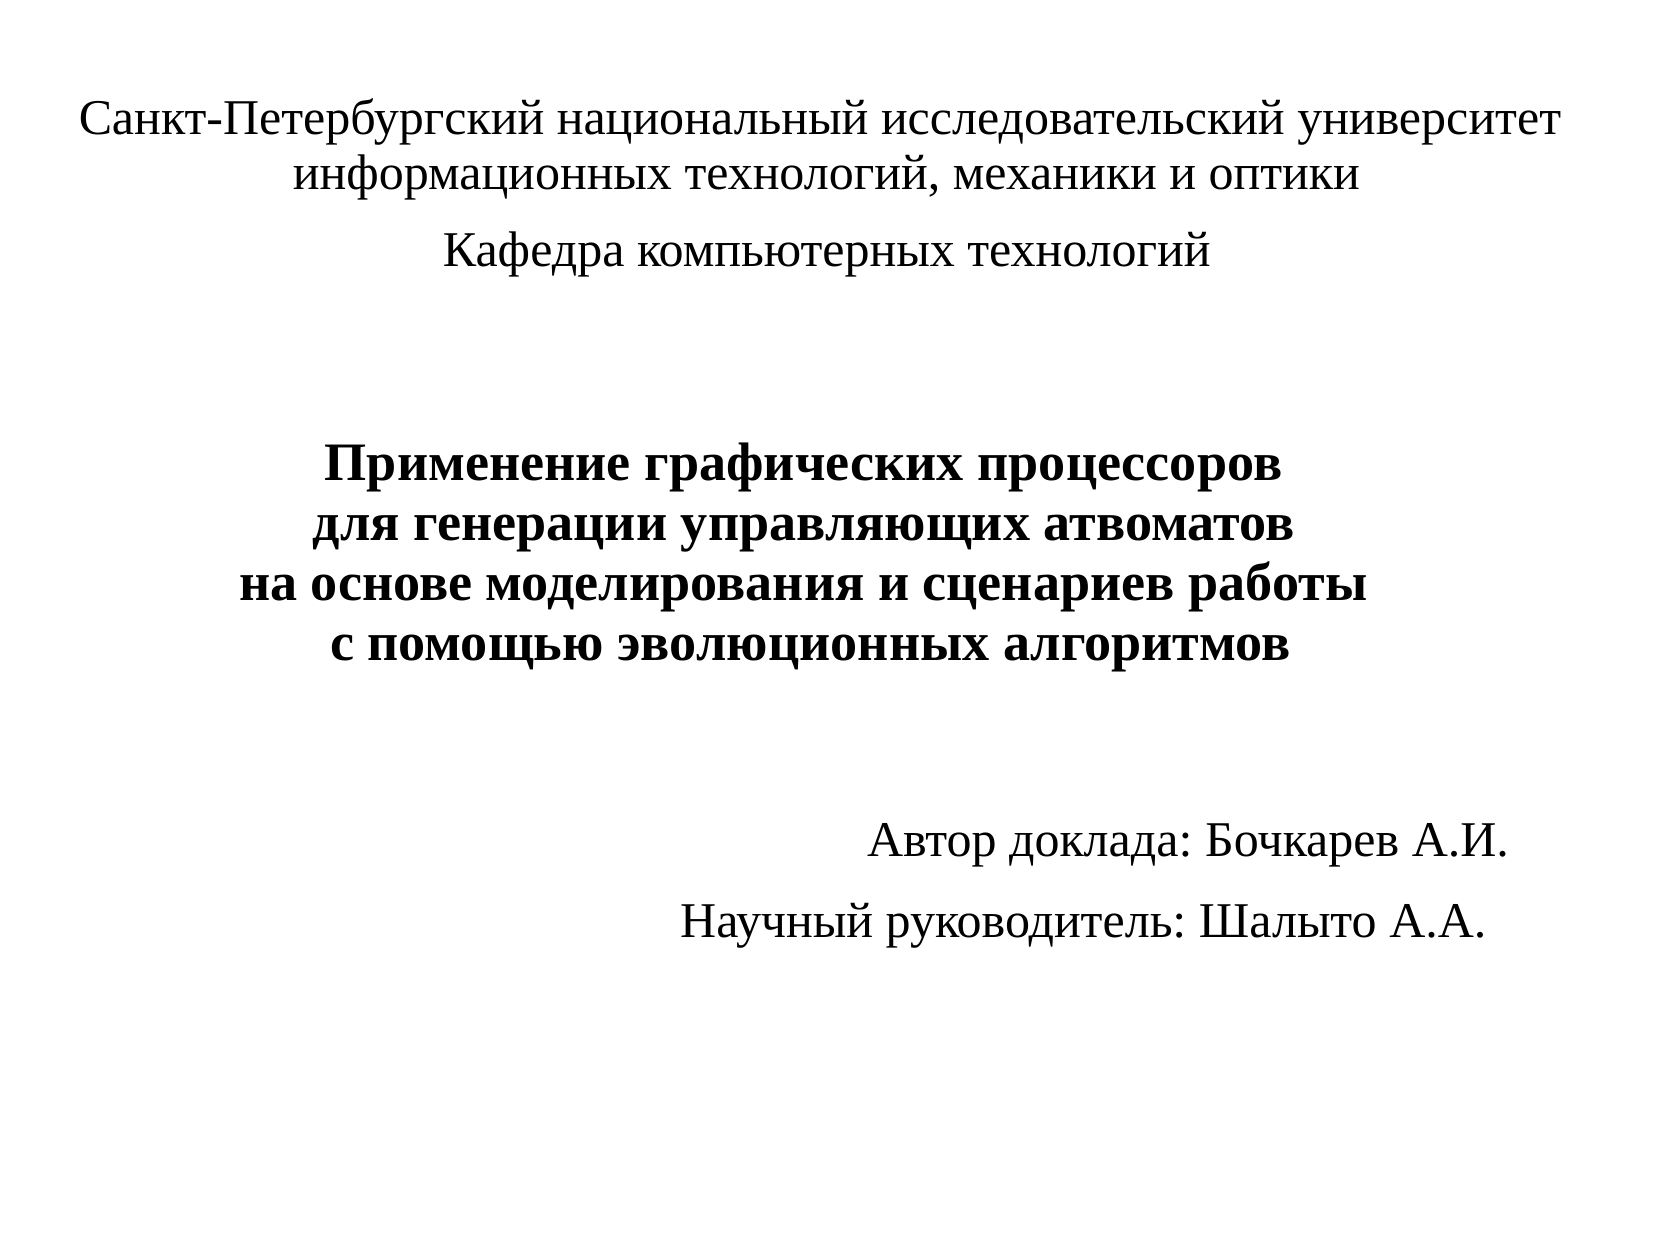

Санкт-Петербургский национальный исследовательский университет
информационных технологий, механики и оптики
Кафедра компьютерных технологий
Применение графических процессоров
для генерации управляющих атвоматов
на основе моделирования и сценариев работы
с помощью эволюционных алгоритмов
Автор доклада: Бочкарев А.И.
Научный руководитель: Шалыто А.А.